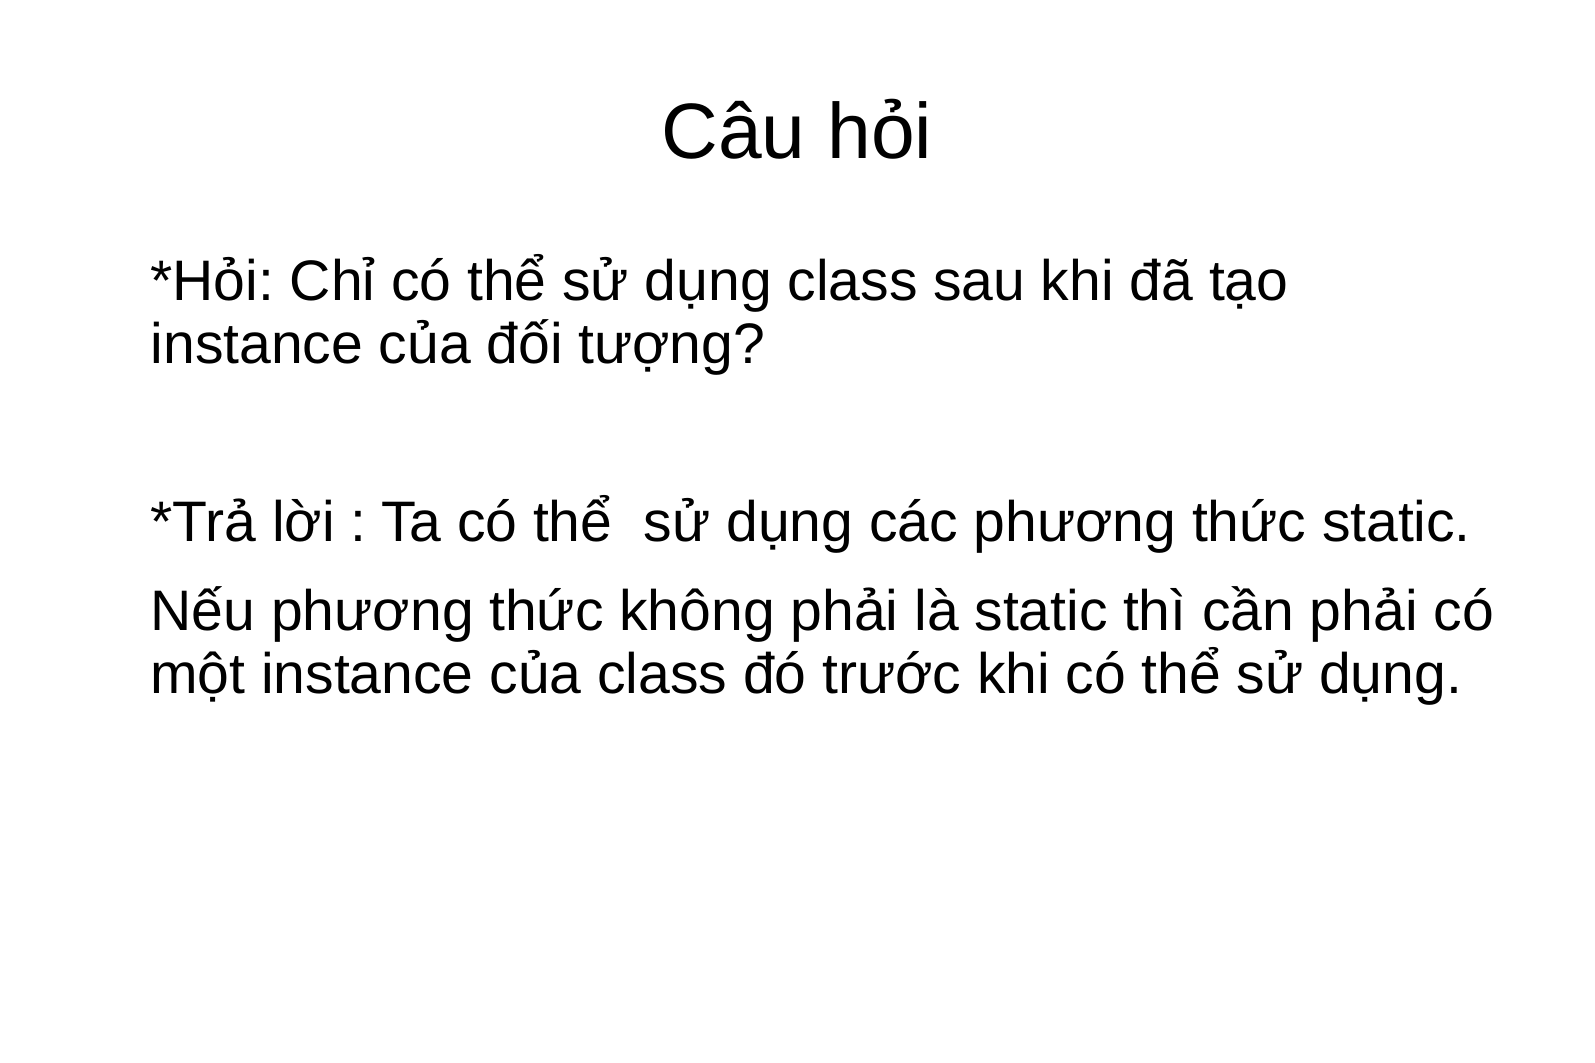

# Câu hỏi
*Hỏi: Chỉ có thể sử dụng class sau khi đã tạo instance của đối tượng?
*Trả lời : Ta có thể sử dụng các phương thức static.
Nếu phương thức không phải là static thì cần phải có một instance của class đó trước khi có thể sử dụng.